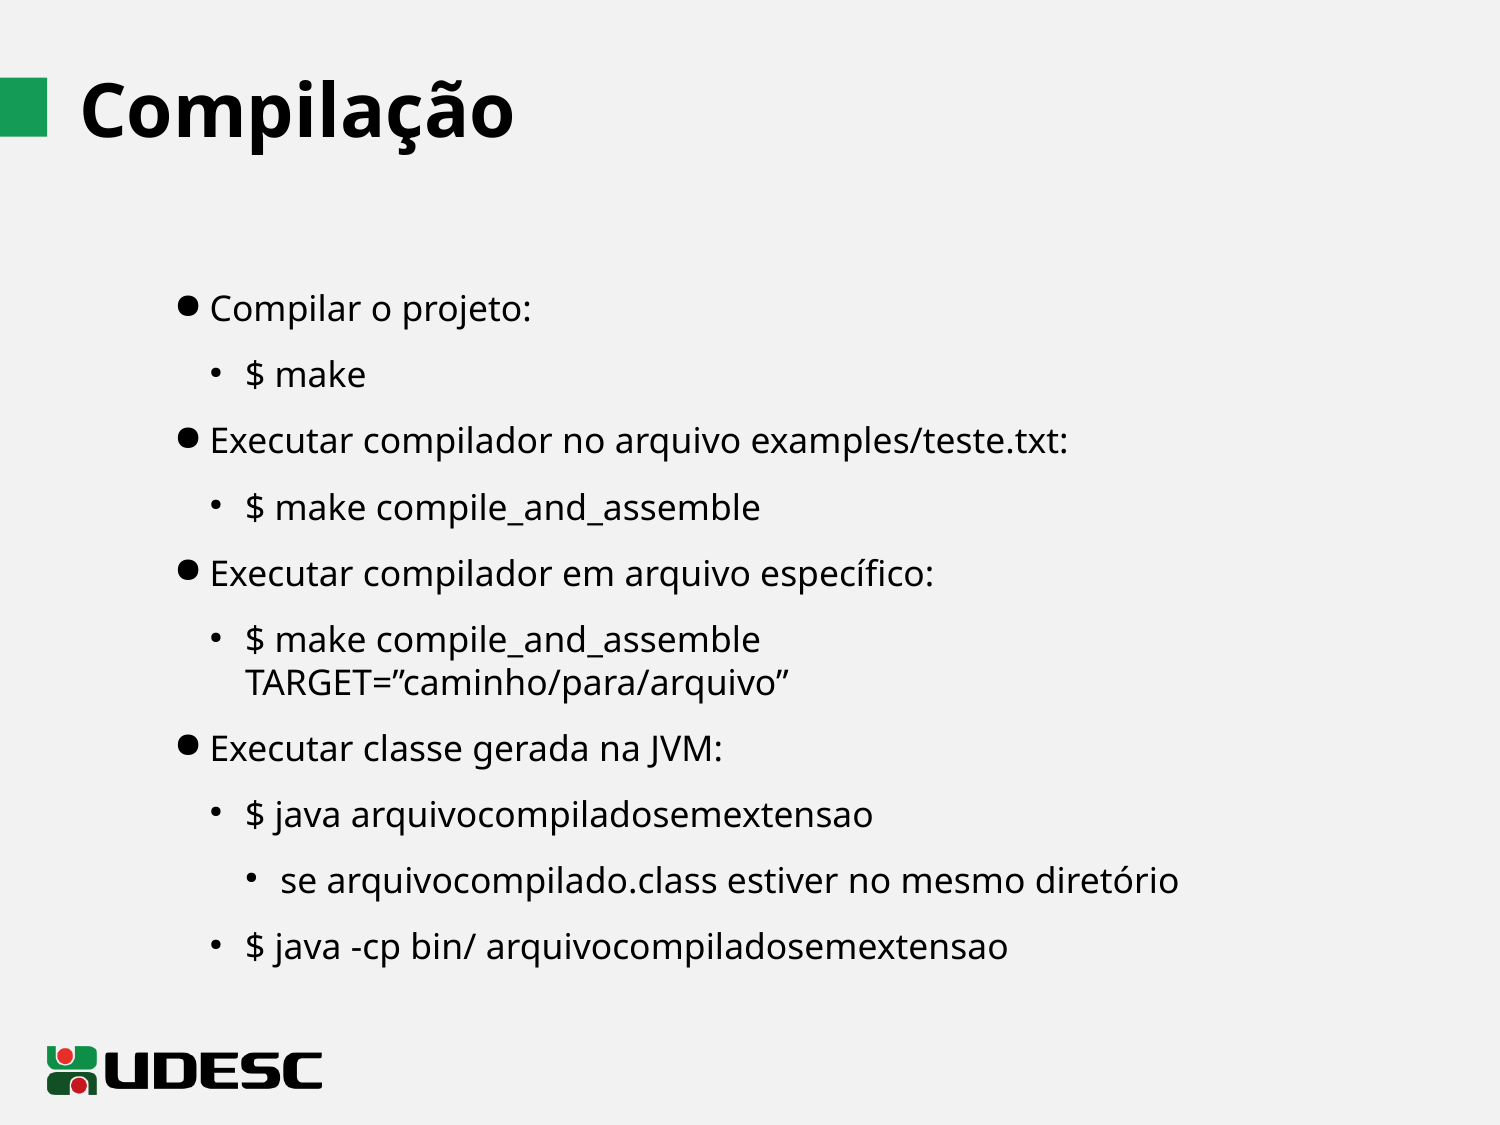

Compilação
Compilar o projeto:
$ make
Executar compilador no arquivo examples/teste.txt:
$ make compile_and_assemble
Executar compilador em arquivo específico:
$ make compile_and_assemble TARGET=”caminho/para/arquivo”
Executar classe gerada na JVM:
$ java arquivocompiladosemextensao
se arquivocompilado.class estiver no mesmo diretório
$ java -cp bin/ arquivocompiladosemextensao